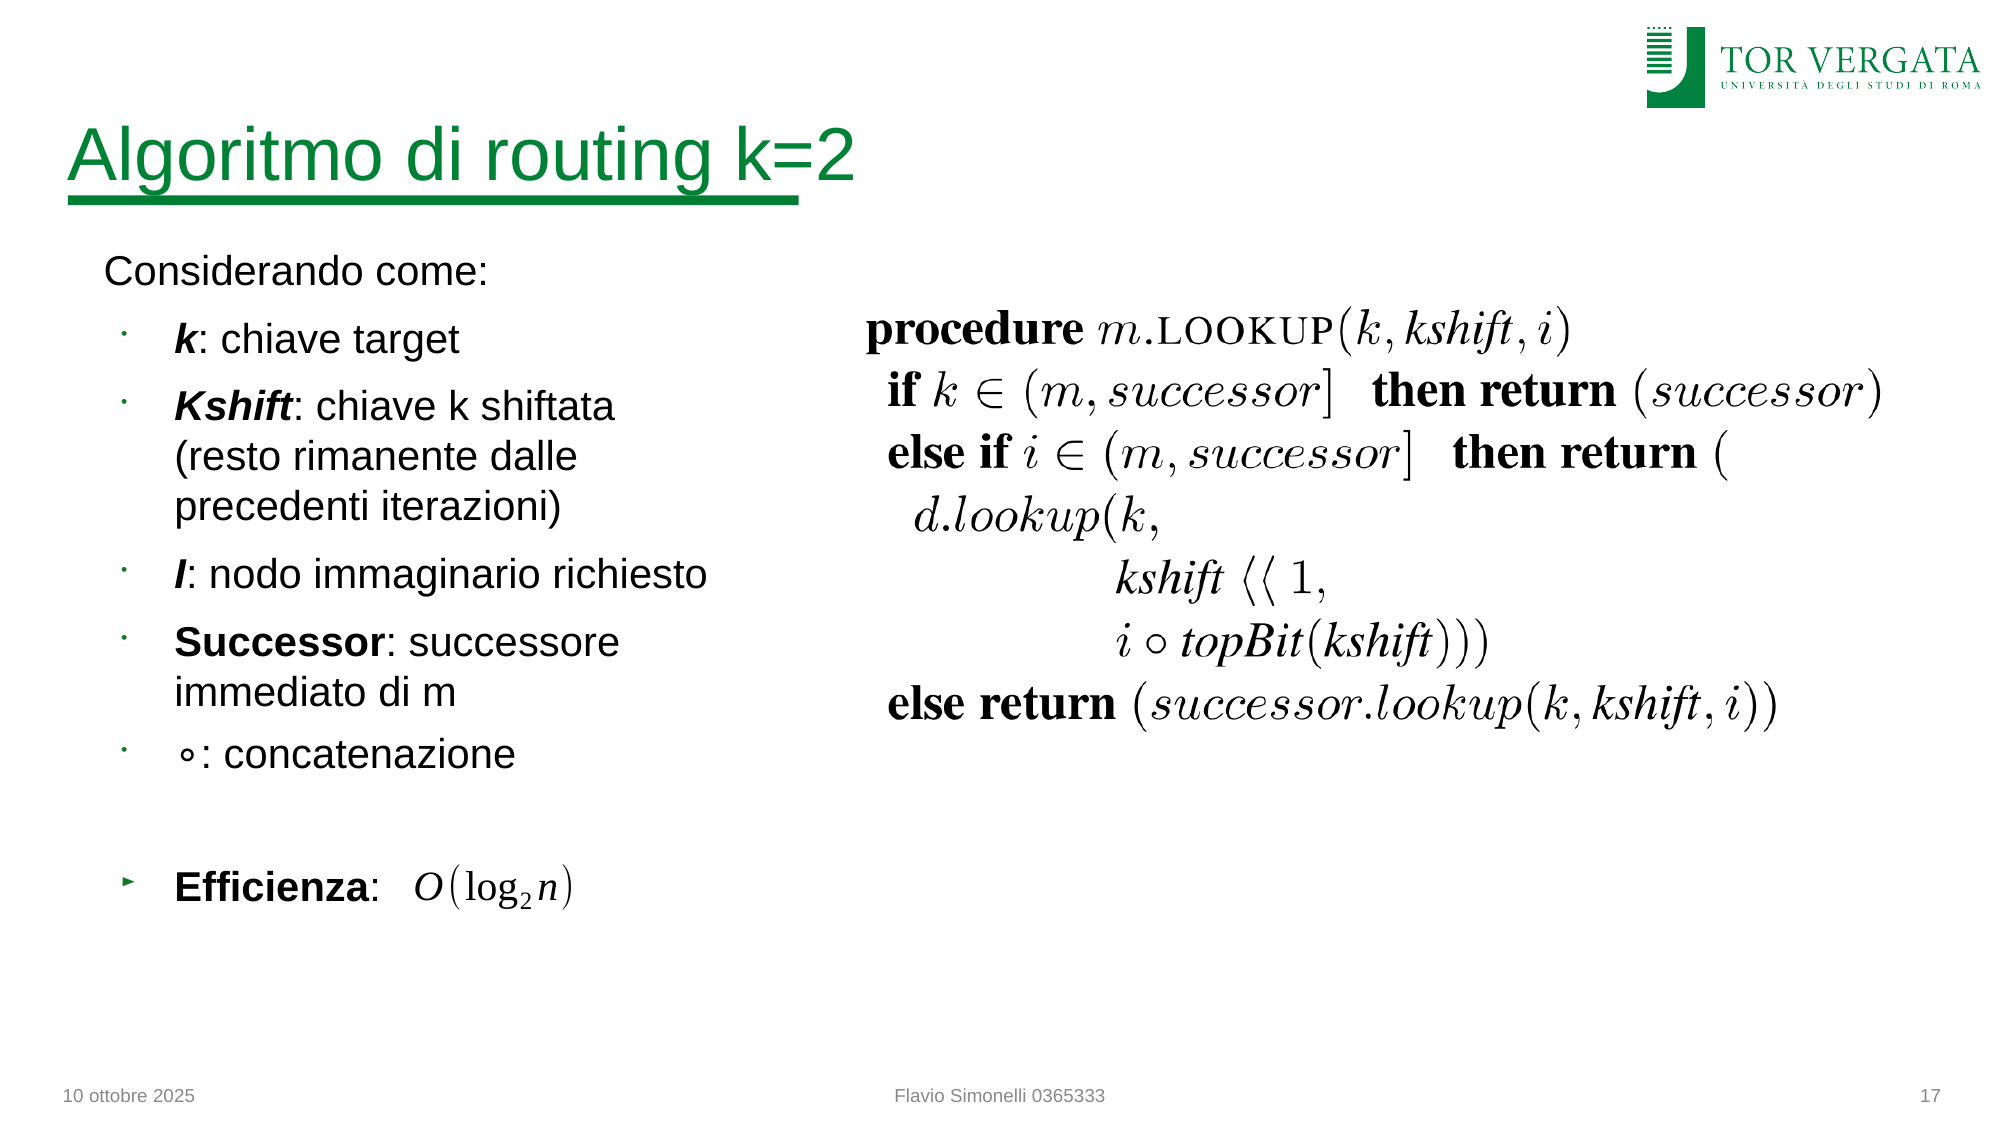

# Algoritmo di routing k=2
Considerando come:
k: chiave target
Kshift: chiave k shiftata (resto rimanente dalle precedenti iterazioni)
I: nodo immaginario richiesto
Successor: successore immediato di m
∘: concatenazione
Efficienza:
10 ottobre 2025
Flavio Simonelli 0365333
17